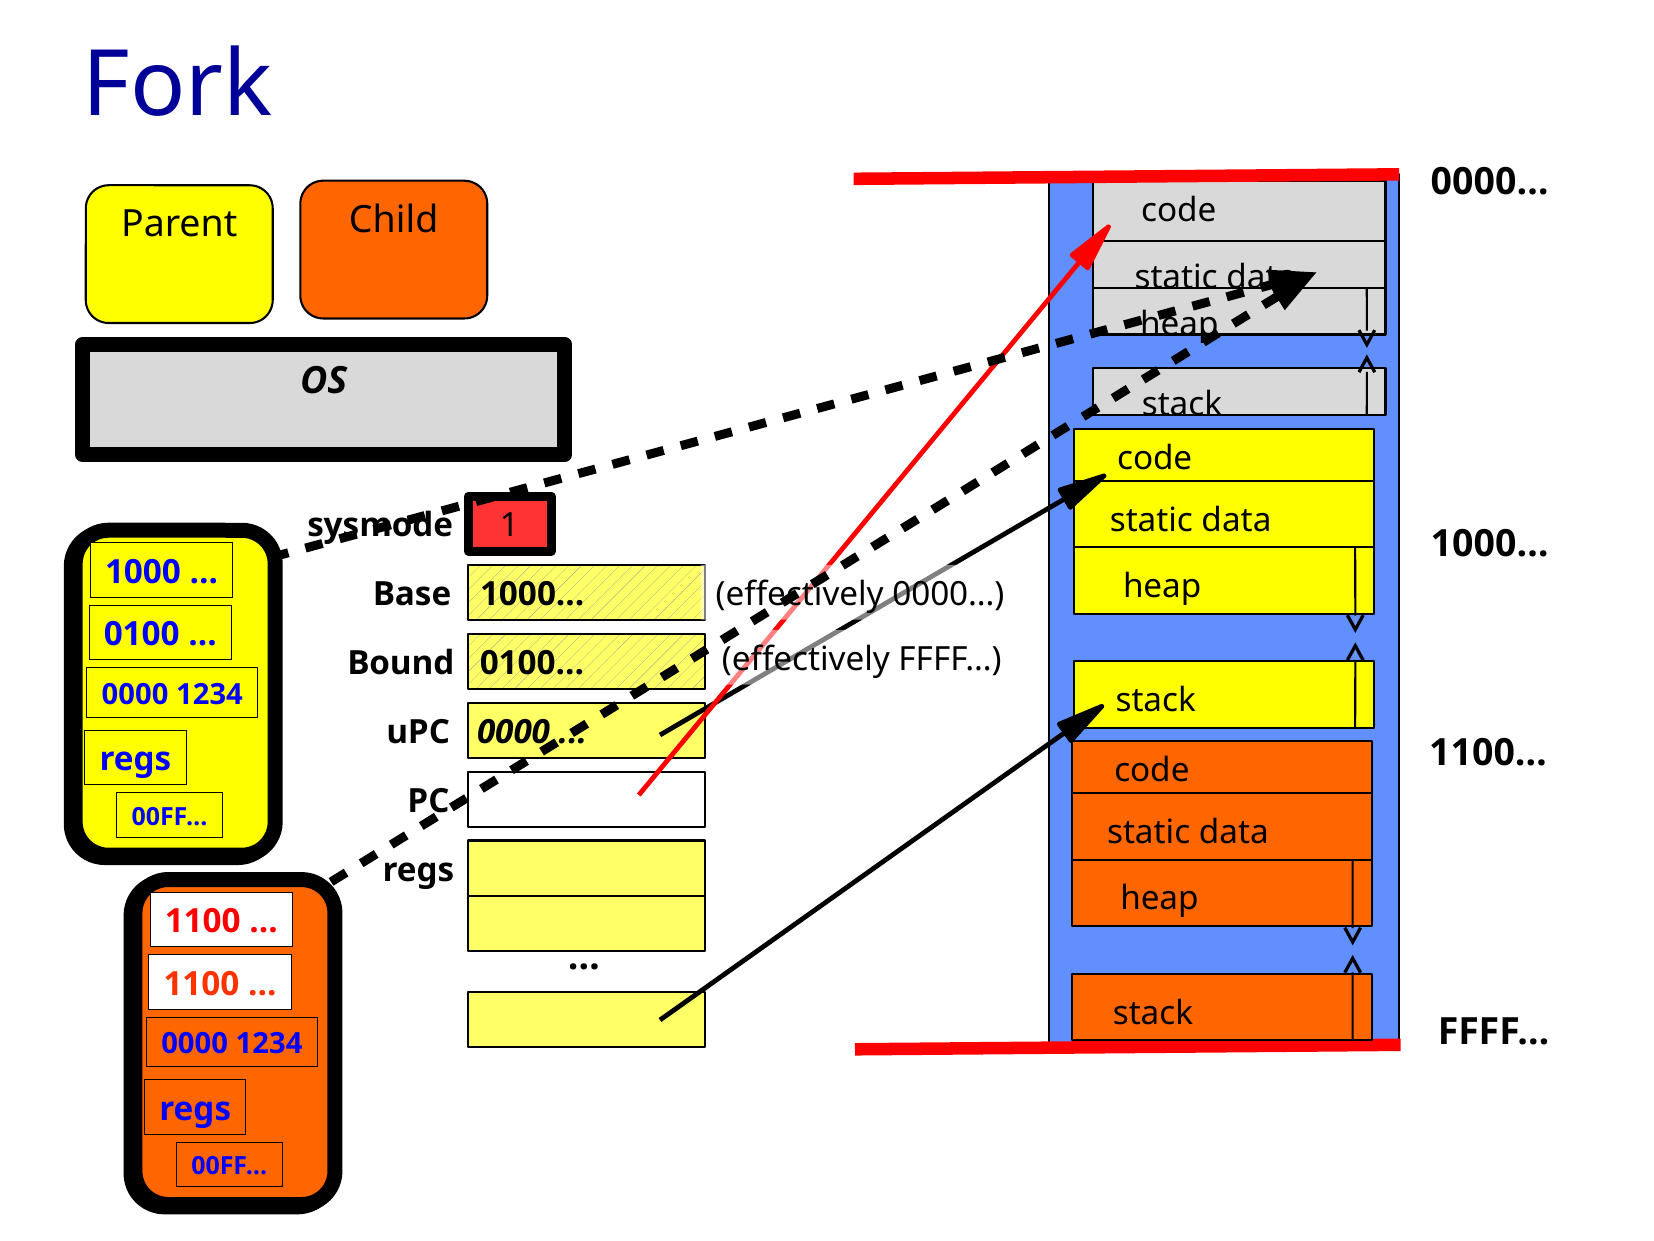

# Fork
0000…
Child
code
static data
heap
stack
Parent
…
OS
code
static data
heap
stack
sysmode
1
1000…
1000 …
1000 …
Base
1000...
(effectively 0000…)
1100 …
0100 …
(effectively FFFF…)
Bound
0100...
0000 1234
0000 1234
uPC
0000 ...
1100…
regs
regs
code
static data
heap
stack
PC
00FF…
00FF…
regs
1000 …
1100 …
1100 …
1100 …
0000 1234
0000 1234
regs
regs
00FF…
00FF…
…
FFFF…